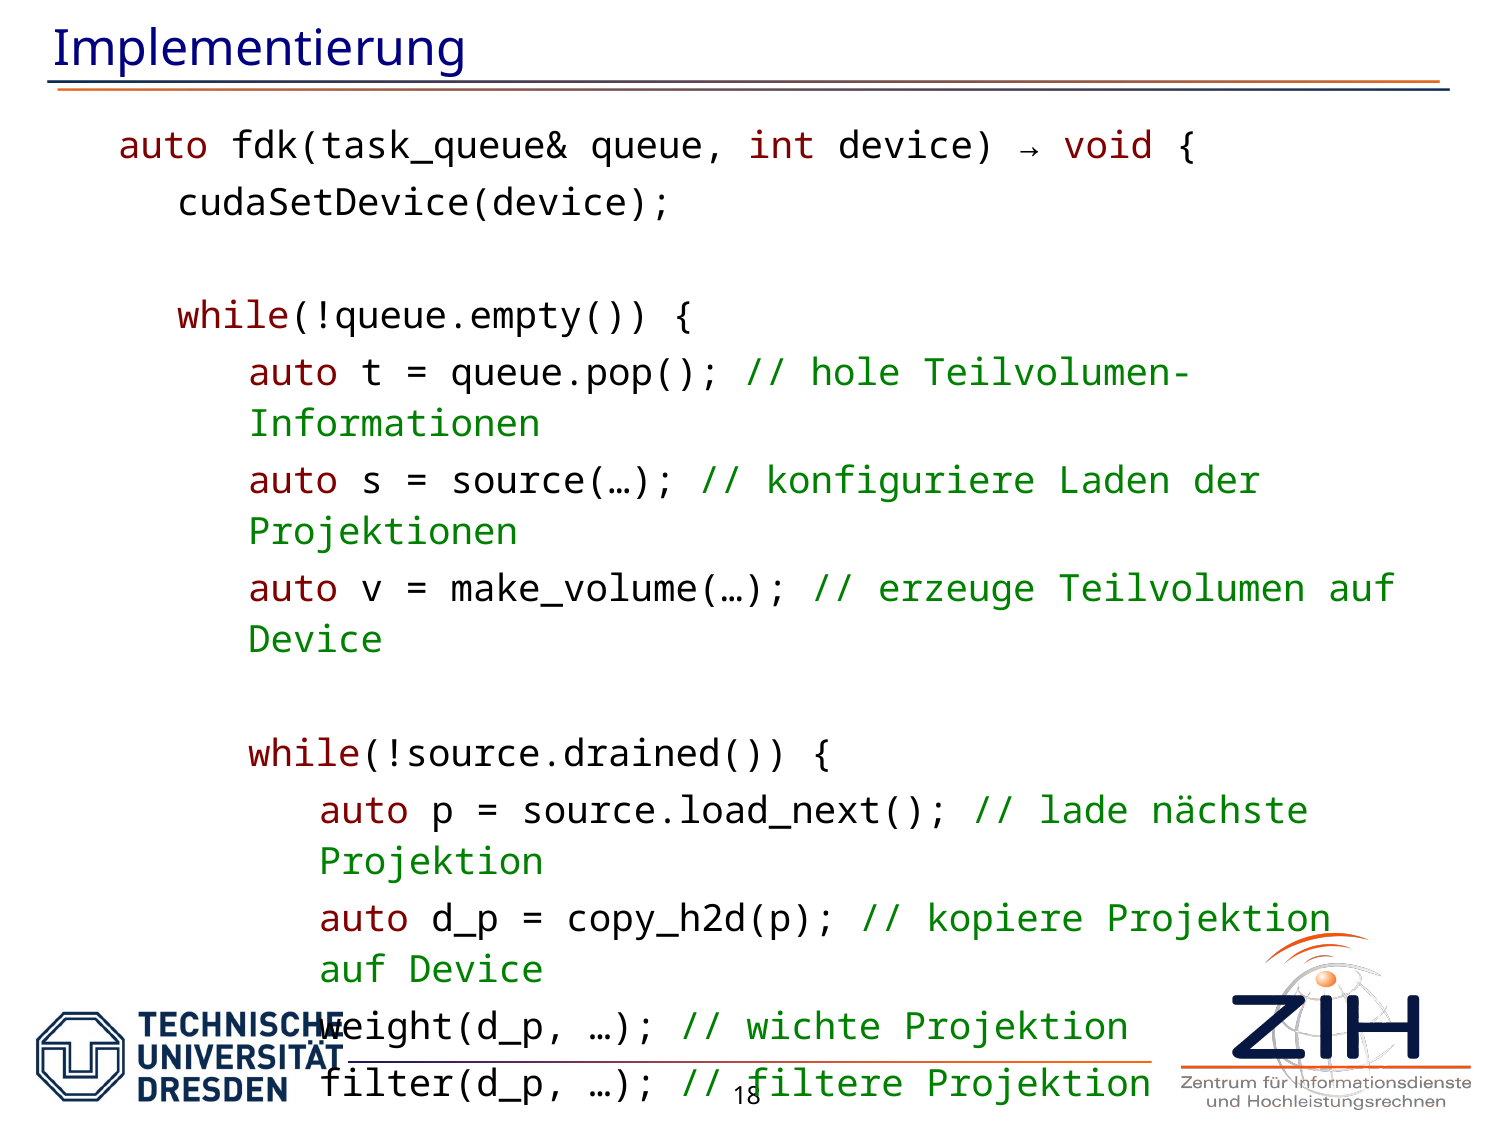

# Implementierung
auto fdk(task_queue& queue, int device) → void {
cudaSetDevice(device);
while(!queue.empty()) {
auto t = queue.pop(); // hole Teilvolumen-Informationen
auto s = source(…); // konfiguriere Laden der Projektionen
auto v = make_volume(…); // erzeuge Teilvolumen auf Device
while(!source.drained()) {
auto p = source.load_next(); // lade nächste Projektion
auto d_p = copy_h2d(p); // kopiere Projektion auf Device
weight(d_p, …); // wichte Projektion
filter(d_p, …); // filtere Projektion
// Rückprojektion. Startet intern einen weiteren Thread
backproject(d_p, …);
}
}
}
18